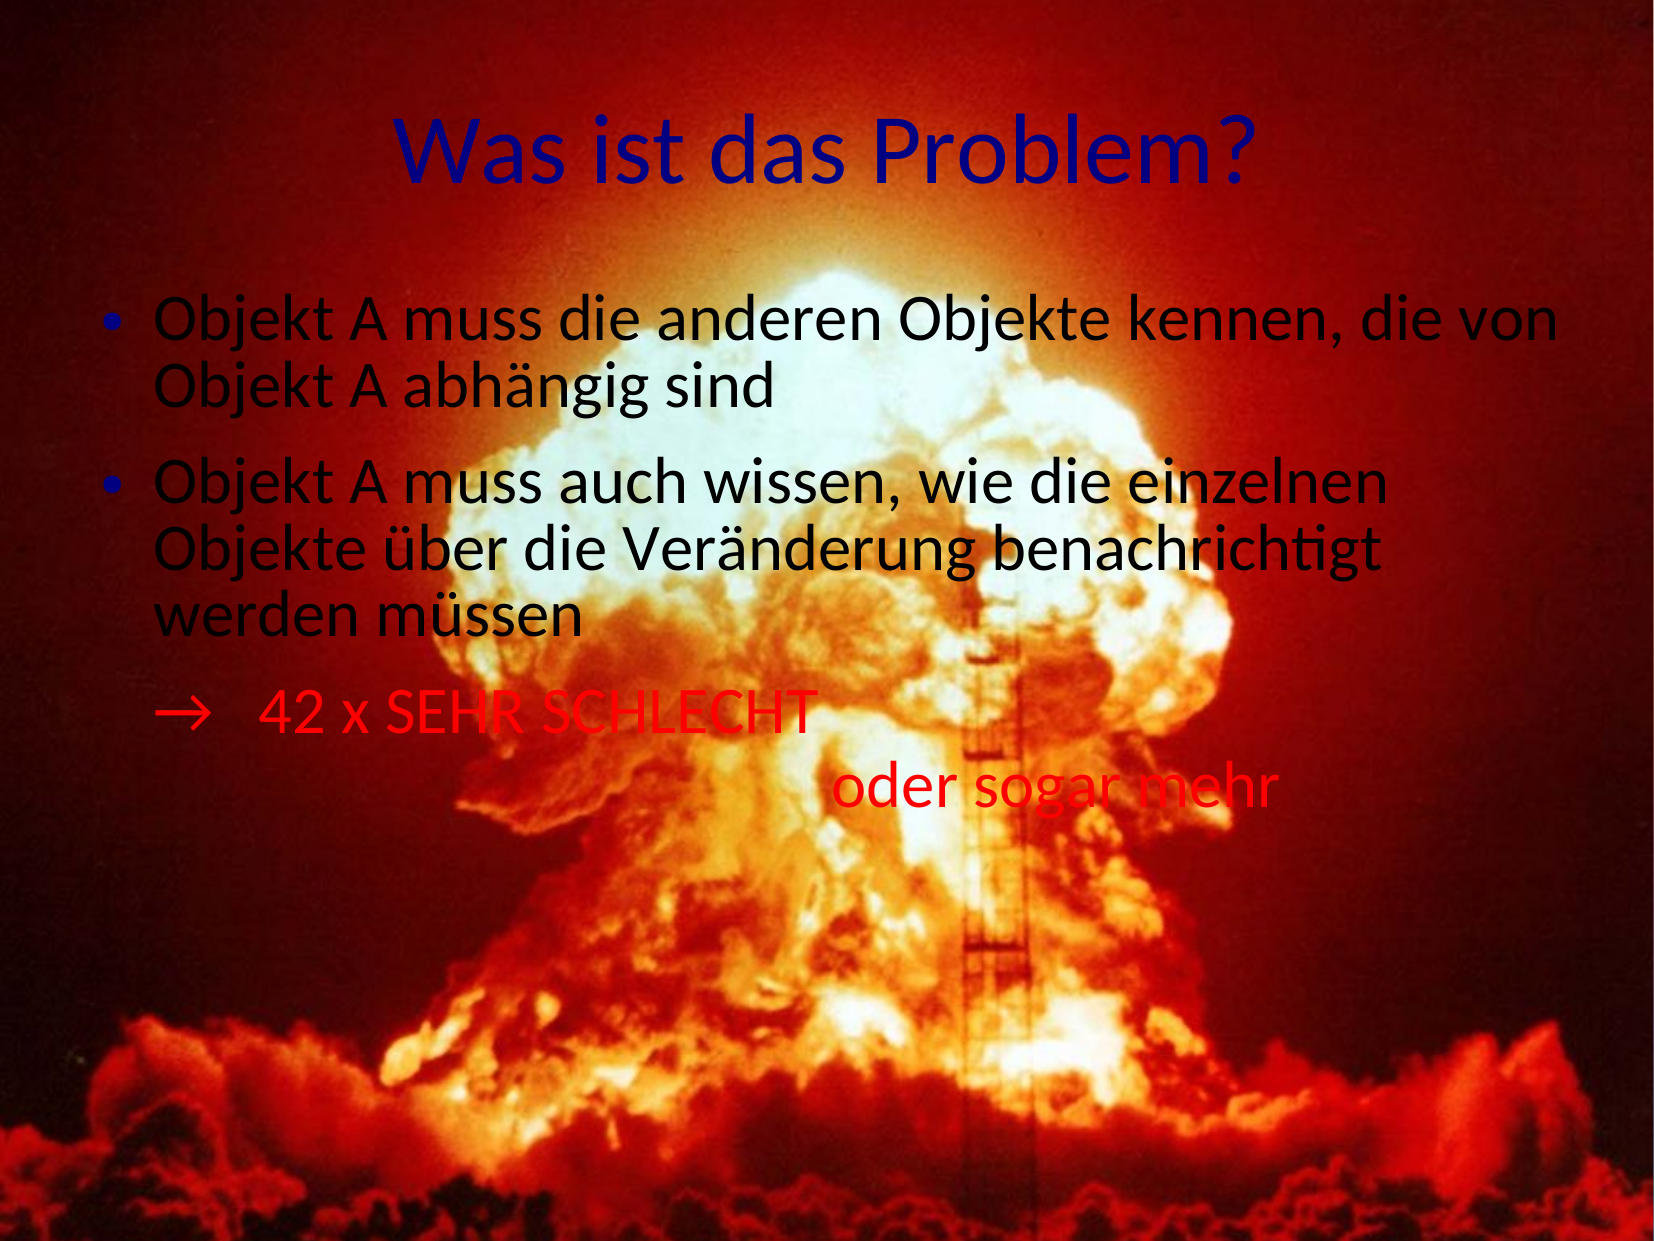

# Was ist das Problem?
Objekt A muss die anderen Objekte kennen, die von Objekt A abhängig sind
Objekt A muss auch wissen, wie die einzelnen Objekte über die Veränderung benachrichtigt werden müssen
→ 42 x SEHR SCHLECHT
 oder sogar mehr